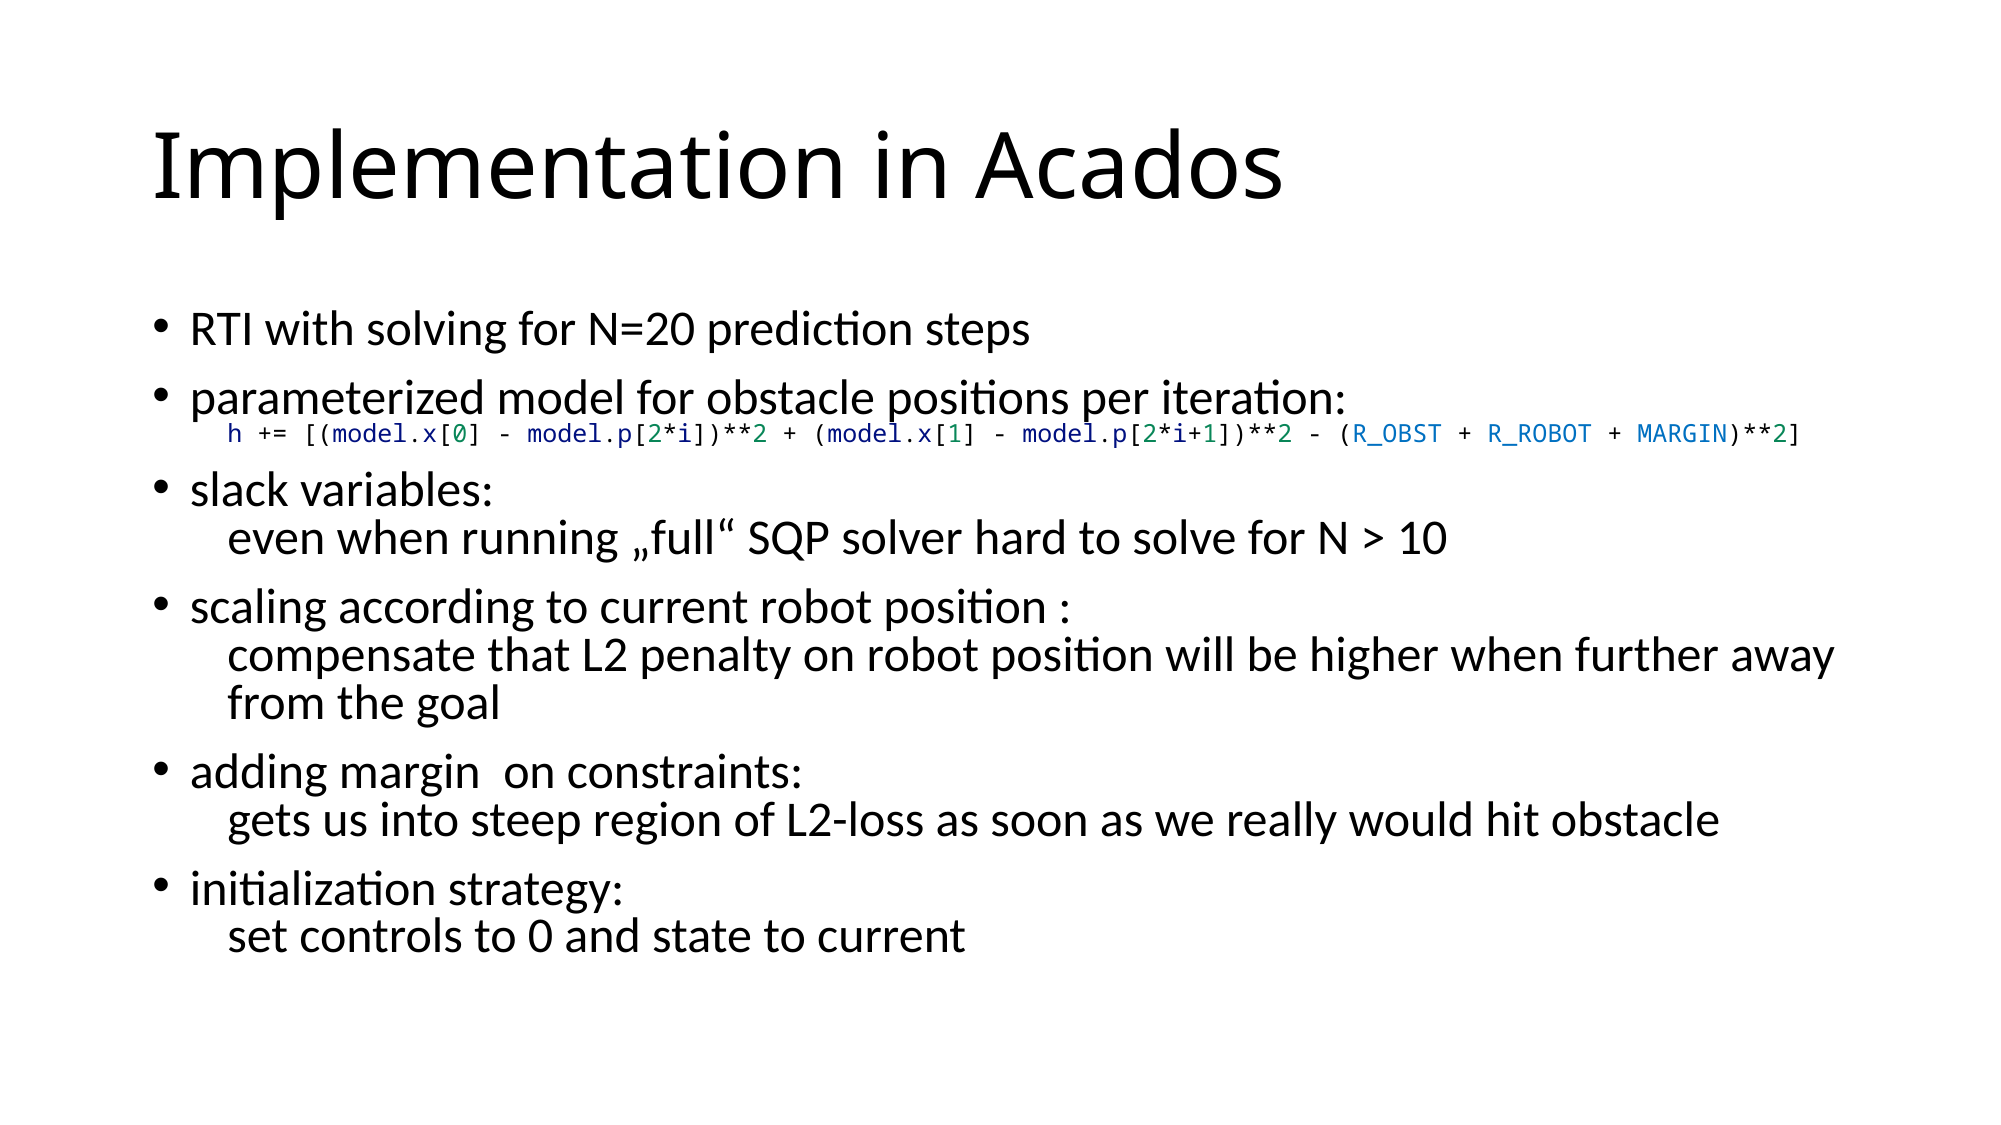

# Implementation in Acados
RTI with solving for N=20 prediction steps
parameterized model for obstacle positions per iteration:
h += [(model.x[0] - model.p[2*i])**2 + (model.x[1] - model.p[2*i+1])**2 - (R_OBST + R_ROBOT + MARGIN)**2]
slack variables:
even when running „full“ SQP solver hard to solve for N > 10
scaling according to current robot position :
compensate that L2 penalty on robot position will be higher when further away from the goal
adding margin on constraints:
gets us into steep region of L2-loss as soon as we really would hit obstacle
initialization strategy:
set controls to 0 and state to current